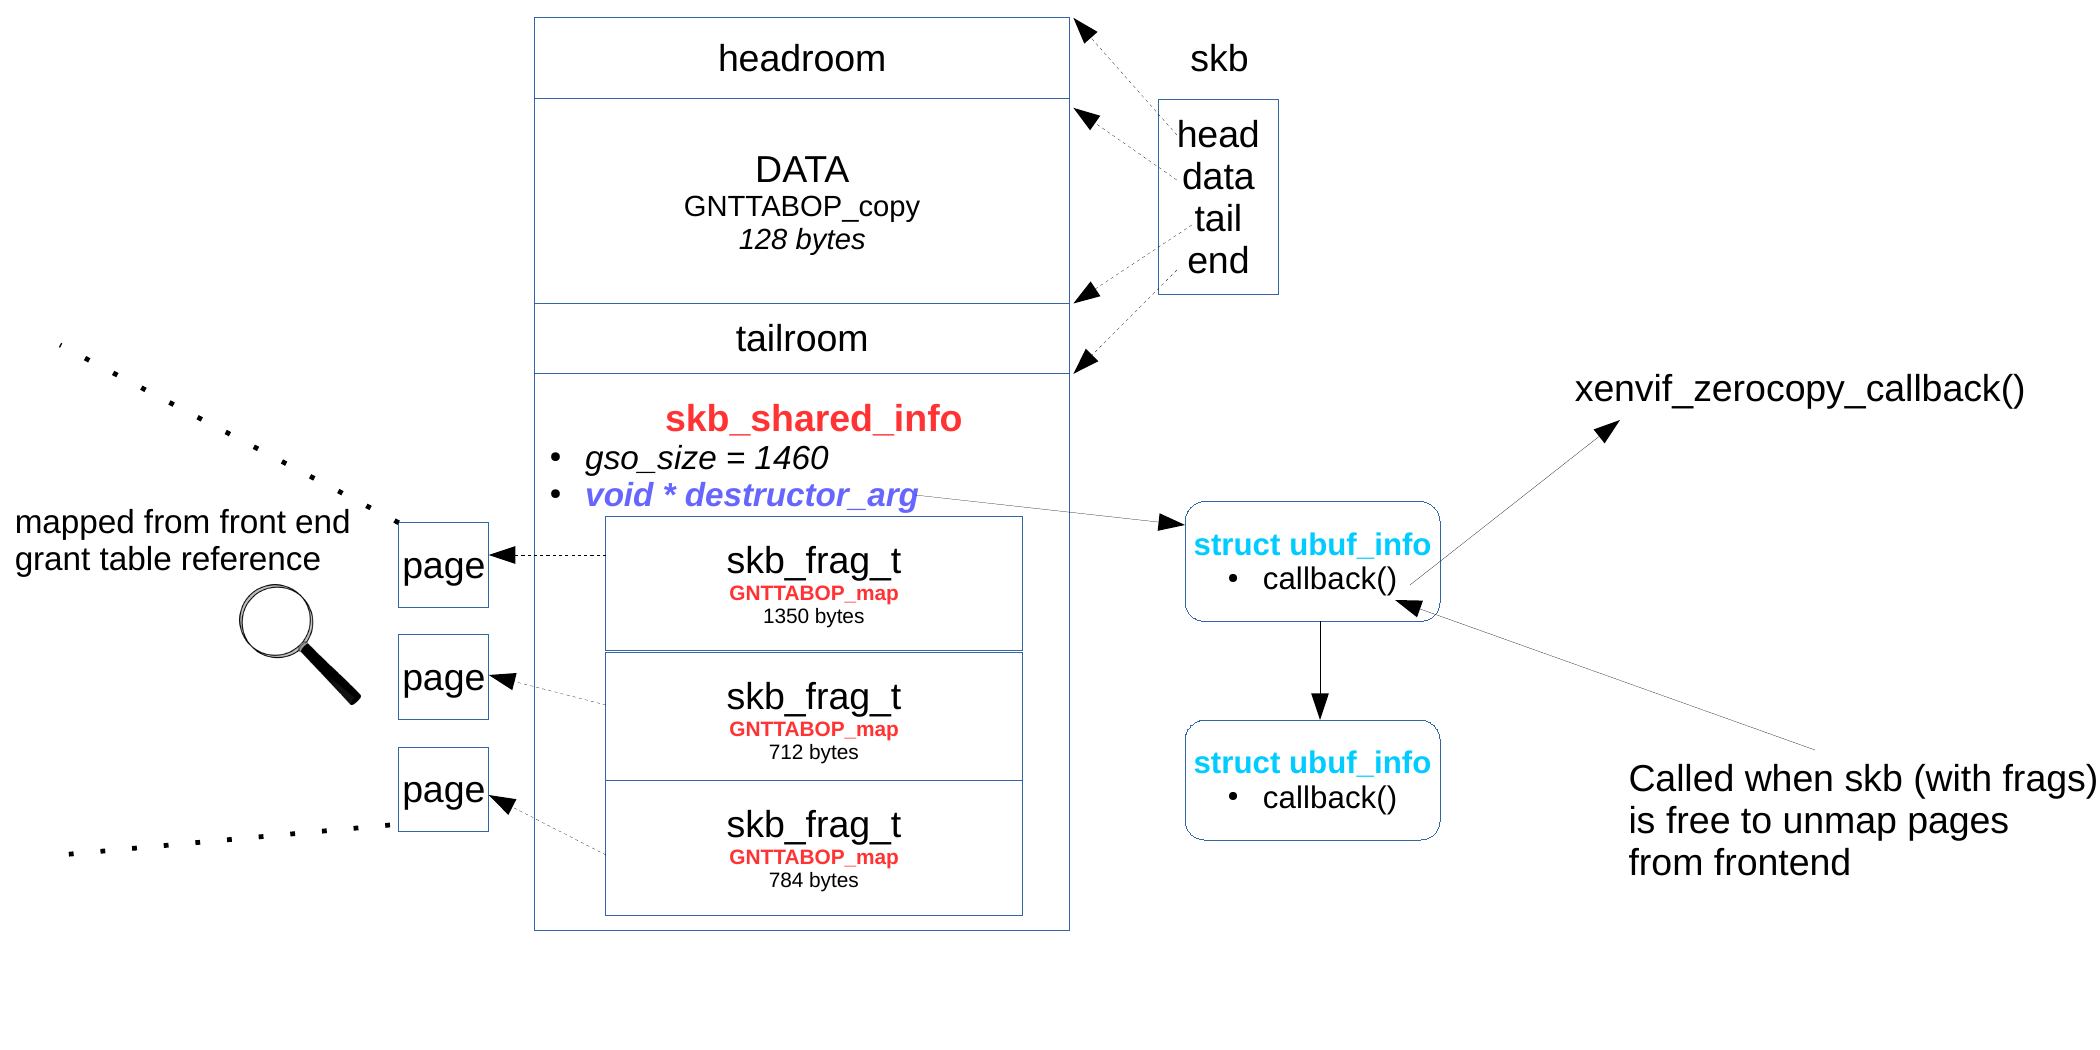

headroom
skb
DATA
GNTTABOP_copy
128 bytes
head
data
tail
end
tailroom
xenvif_zerocopy_callback()
 skb_shared_info
gso_size = 1460
void * destructor_arg
mapped from front end
grant table reference
struct ubuf_info
callback()
skb_frag_t
GNTTABOP_map
1350 bytes
page
page
skb_frag_t
GNTTABOP_map
712 bytes
struct ubuf_info
callback()
page
Called when skb (with frags)
is free to unmap pages
from frontend
skb_frag_t
GNTTABOP_map
784 bytes